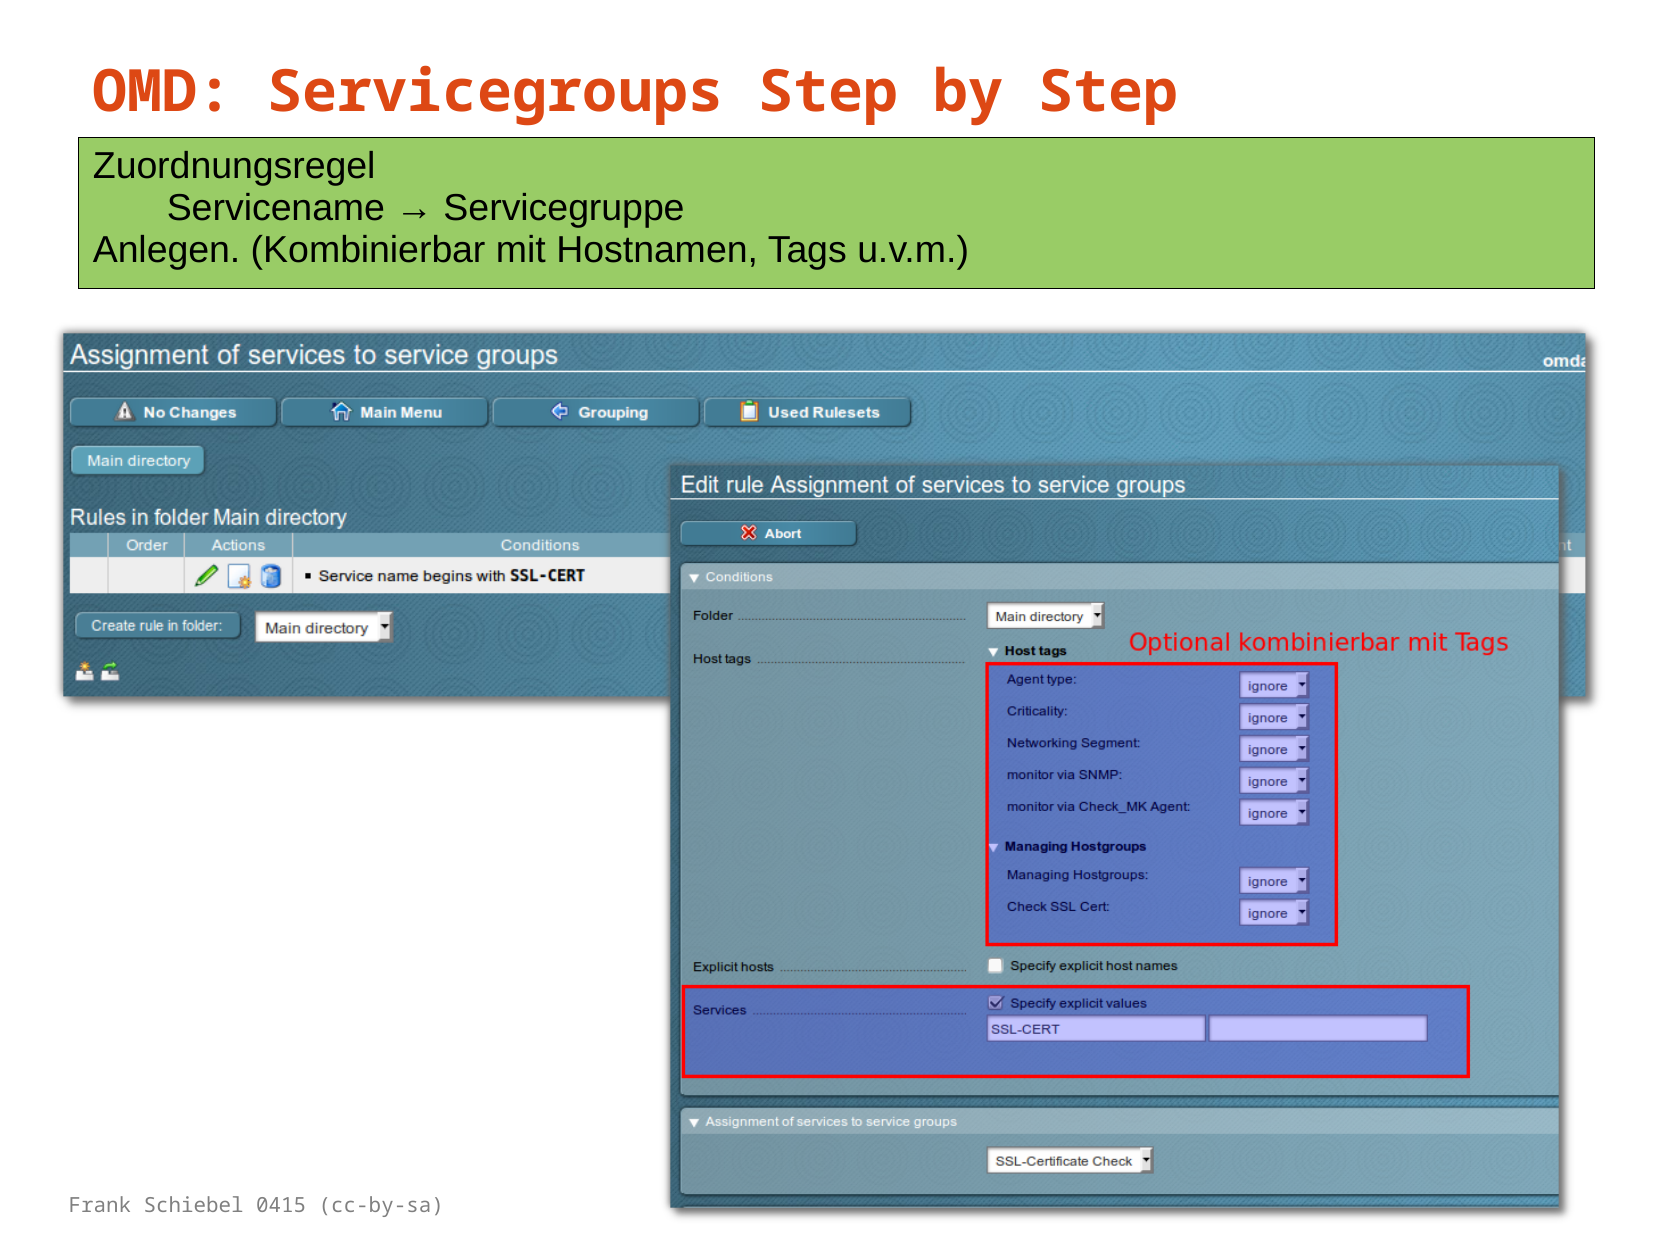

OMD: Servicegroups Step by Step
Zuordnungsregel
	Servicename → Servicegruppe
Anlegen. (Kombinierbar mit Hostnamen, Tags u.v.m.)